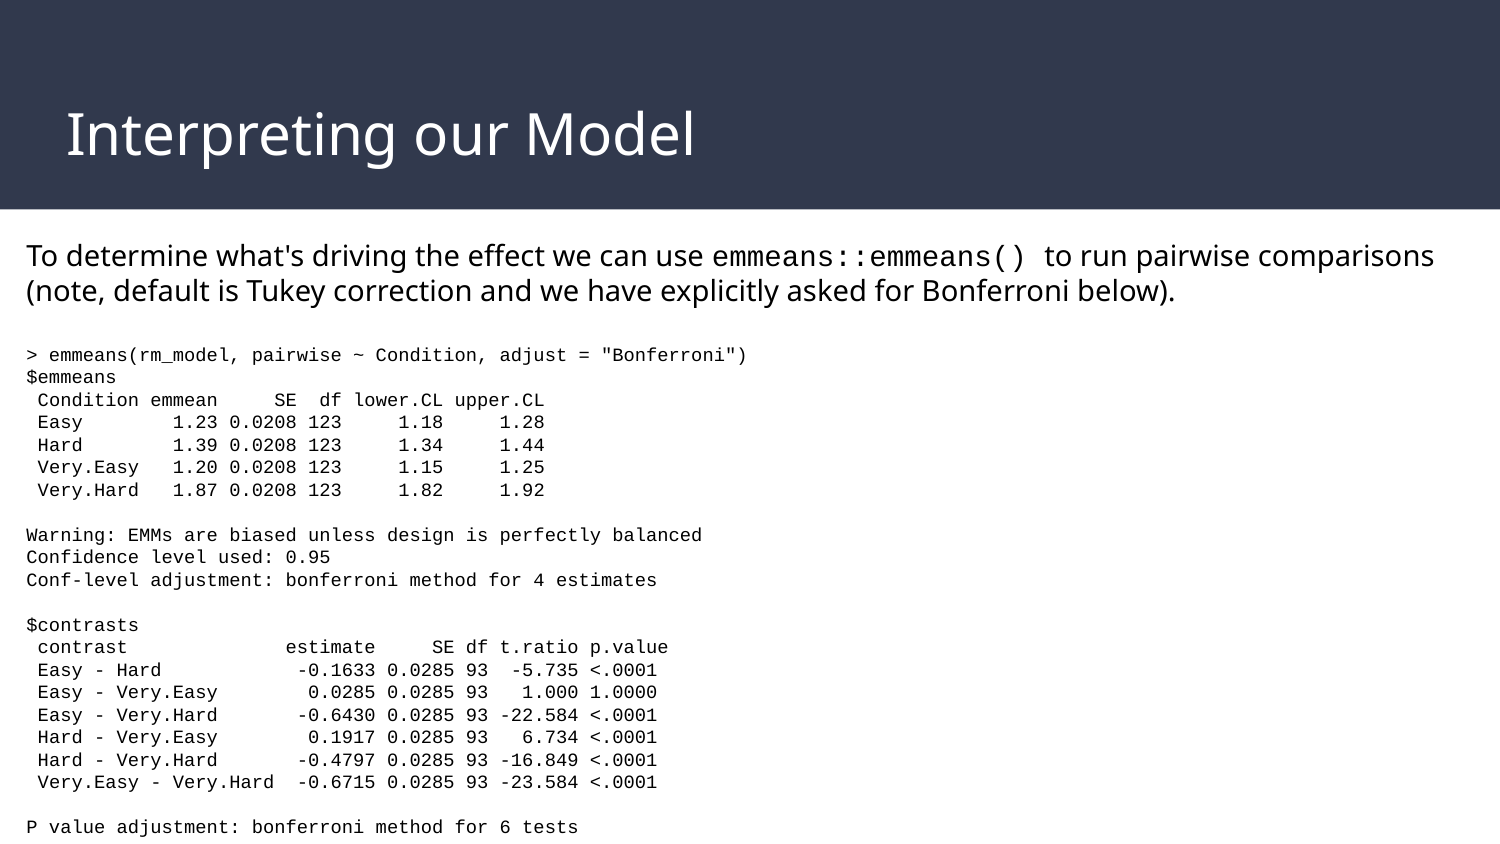

# Interpreting our Model
To determine what's driving the effect we can use emmeans::emmeans() to run pairwise comparisons (note, default is Tukey correction and we have explicitly asked for Bonferroni below).
> emmeans(rm_model, pairwise ~ Condition, adjust = "Bonferroni")
$emmeans
 Condition emmean SE df lower.CL upper.CL
 Easy 1.23 0.0208 123 1.18 1.28
 Hard 1.39 0.0208 123 1.34 1.44
 Very.Easy 1.20 0.0208 123 1.15 1.25
 Very.Hard 1.87 0.0208 123 1.82 1.92
Warning: EMMs are biased unless design is perfectly balanced
Confidence level used: 0.95
Conf-level adjustment: bonferroni method for 4 estimates
$contrasts
 contrast estimate SE df t.ratio p.value
 Easy - Hard -0.1633 0.0285 93 -5.735 <.0001
 Easy - Very.Easy 0.0285 0.0285 93 1.000 1.0000
 Easy - Very.Hard -0.6430 0.0285 93 -22.584 <.0001
 Hard - Very.Easy 0.1917 0.0285 93 6.734 <.0001
 Hard - Very.Hard -0.4797 0.0285 93 -16.849 <.0001
 Very.Easy - Very.Hard -0.6715 0.0285 93 -23.584 <.0001
P value adjustment: bonferroni method for 6 tests